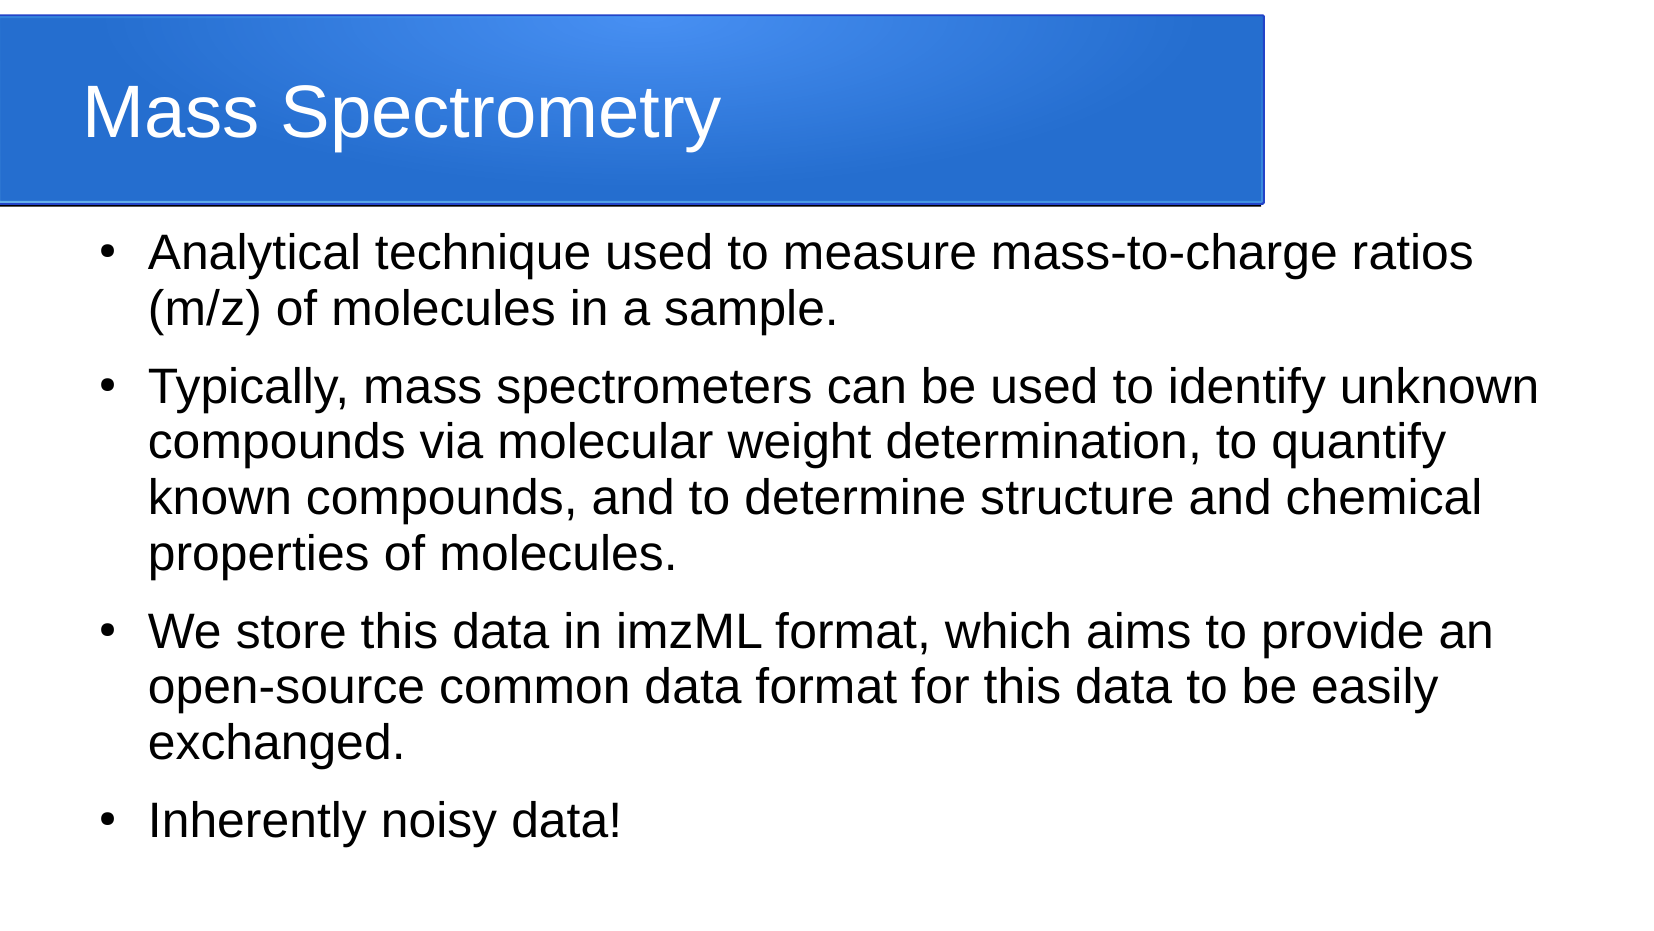

# Mass Spectrometry
Analytical technique used to measure mass-to-charge ratios (m/z) of molecules in a sample.
Typically, mass spectrometers can be used to identify unknown compounds via molecular weight determination, to quantify known compounds, and to determine structure and chemical properties of molecules.
We store this data in imzML format, which aims to provide an open-source common data format for this data to be easily exchanged.
Inherently noisy data!